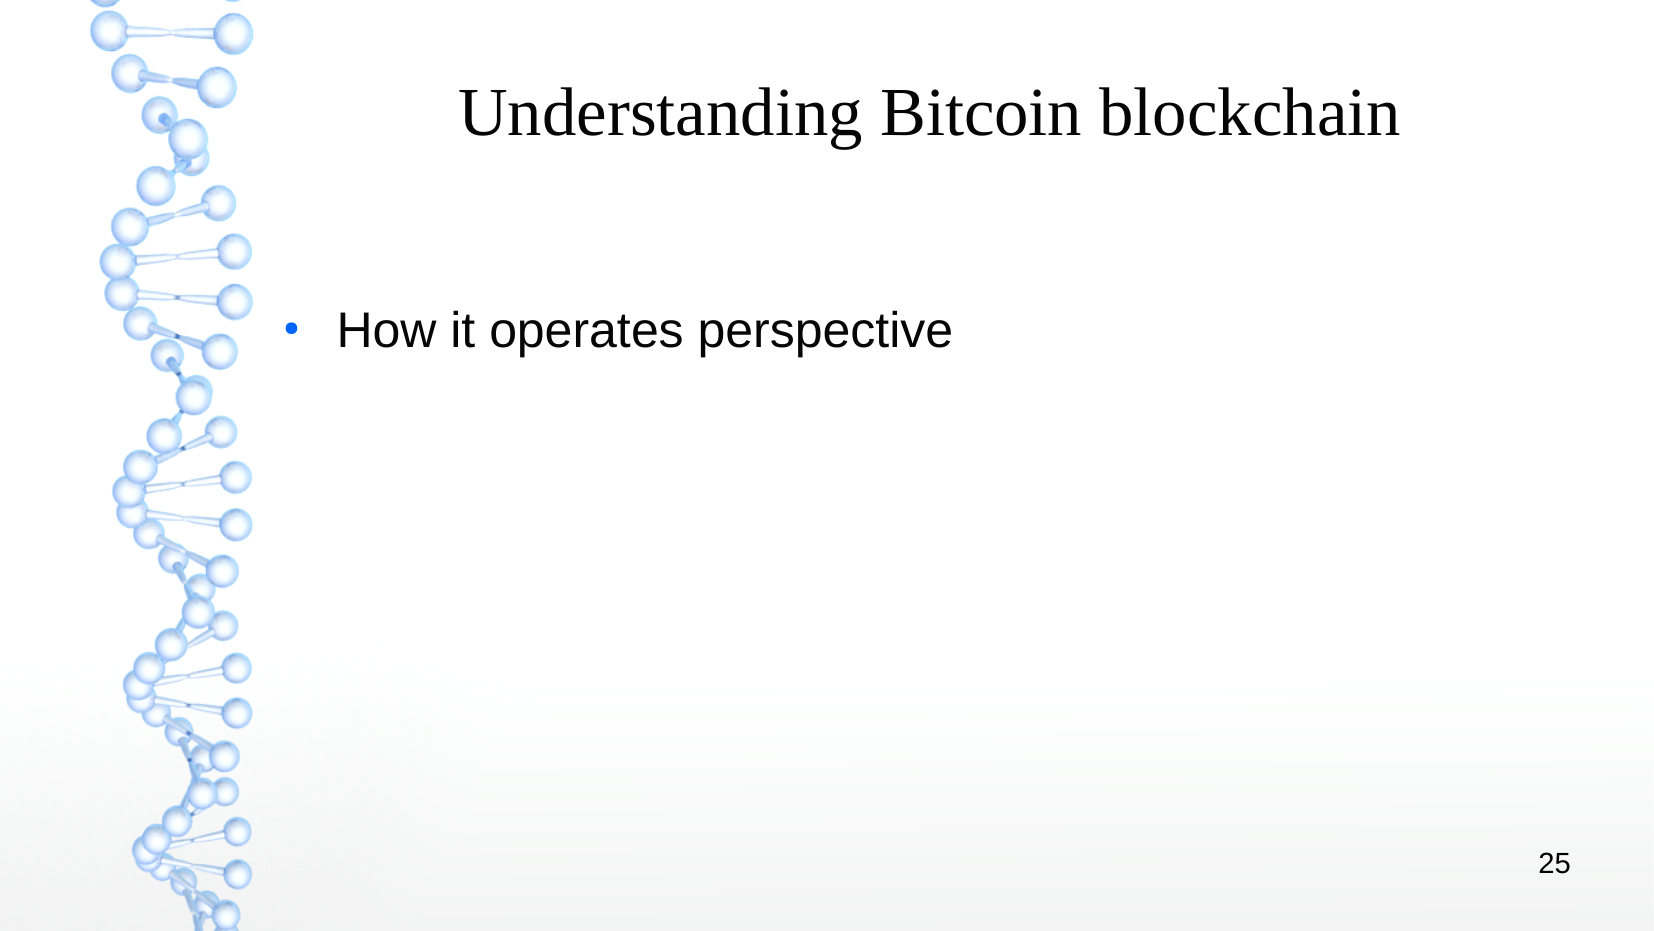

# Understanding Bitcoin blockchain
How it operates perspective
25